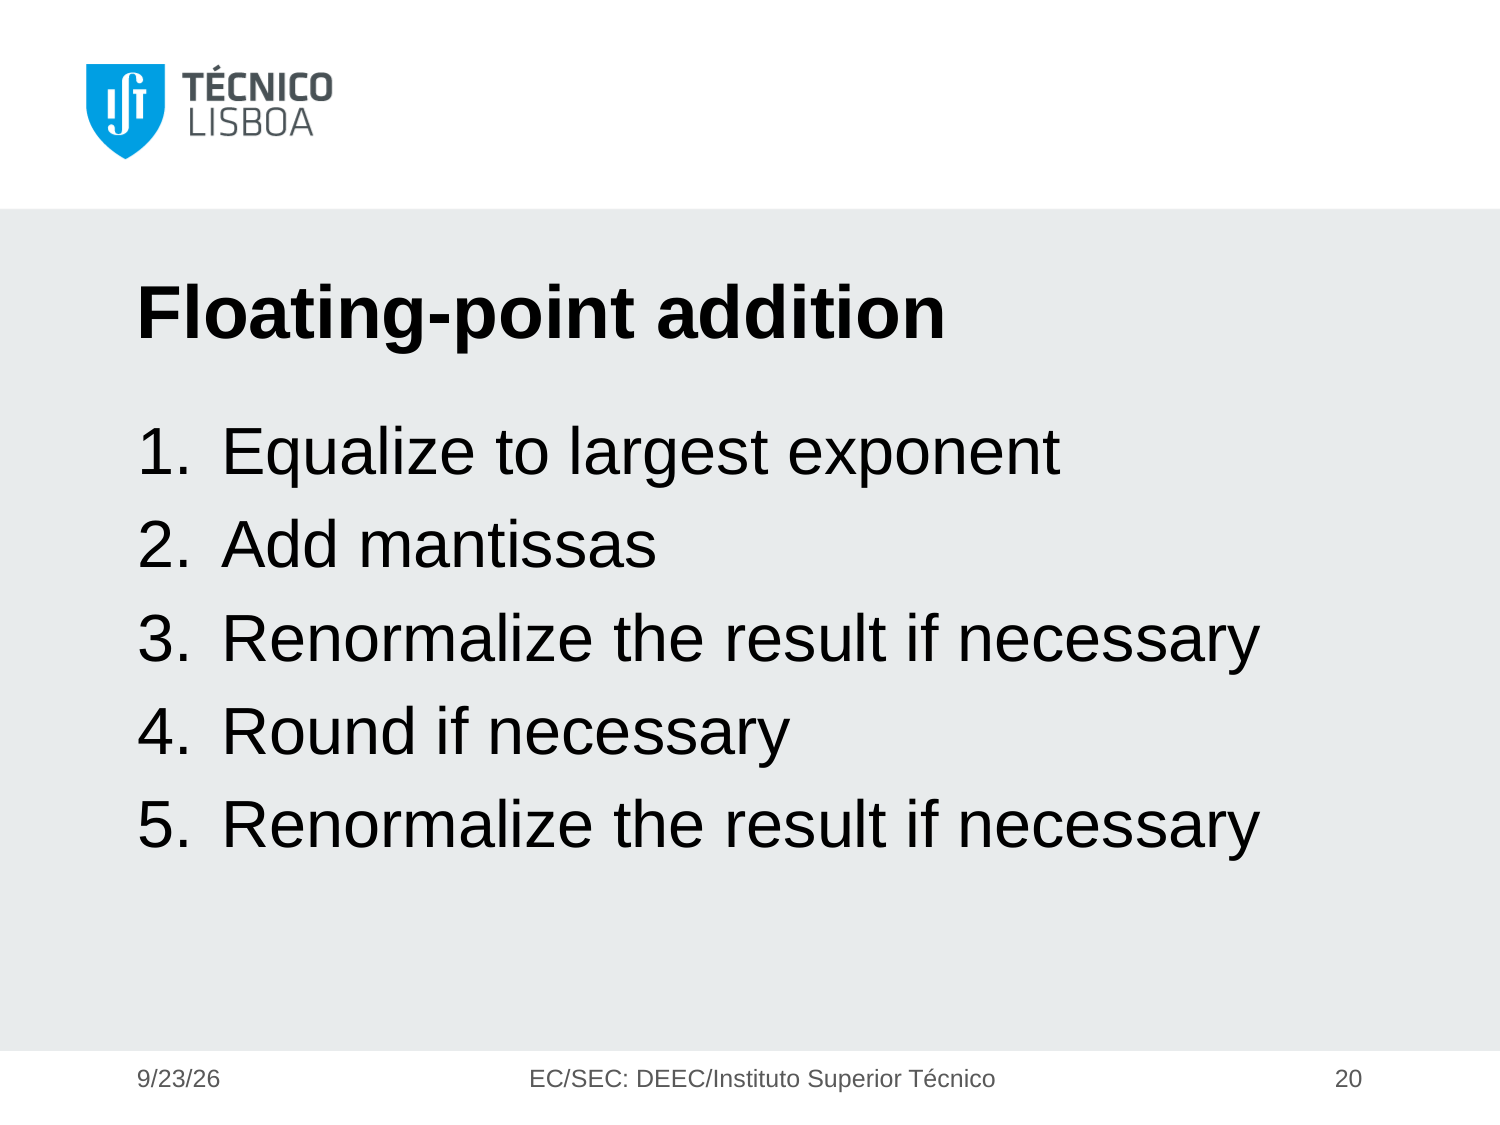

# Floating-point addition
Equalize to largest exponent
Add mantissas
Renormalize the result if necessary
Round if necessary
Renormalize the result if necessary
EC/SEC: DEEC/Instituto Superior Técnico